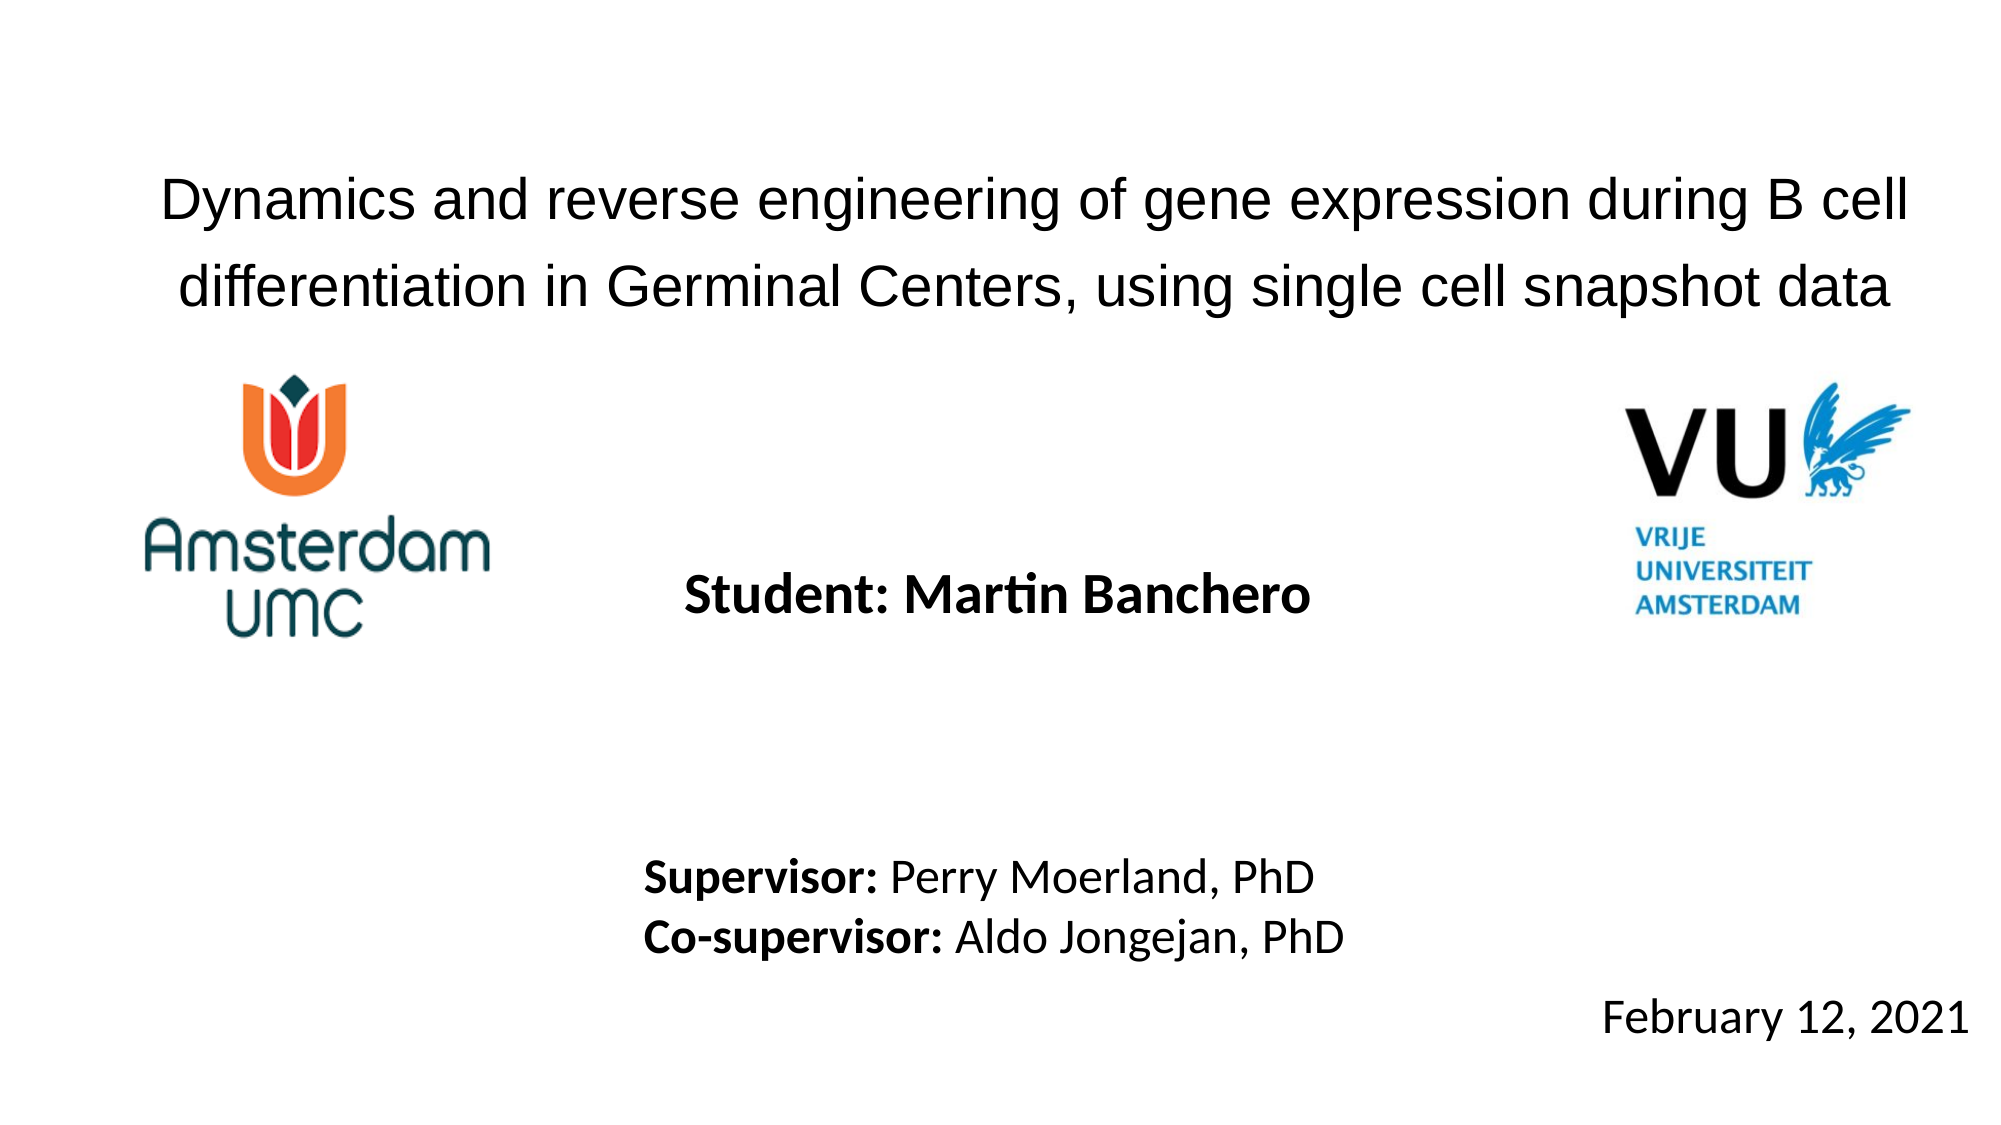

Dynamics and reverse engineering of gene expression during B cell differentiation in Germinal Centers, using single cell snapshot data
Student: Martin Banchero
Supervisor: Perry Moerland, PhD
Co-supervisor: Aldo Jongejan, PhD
February 12, 2021